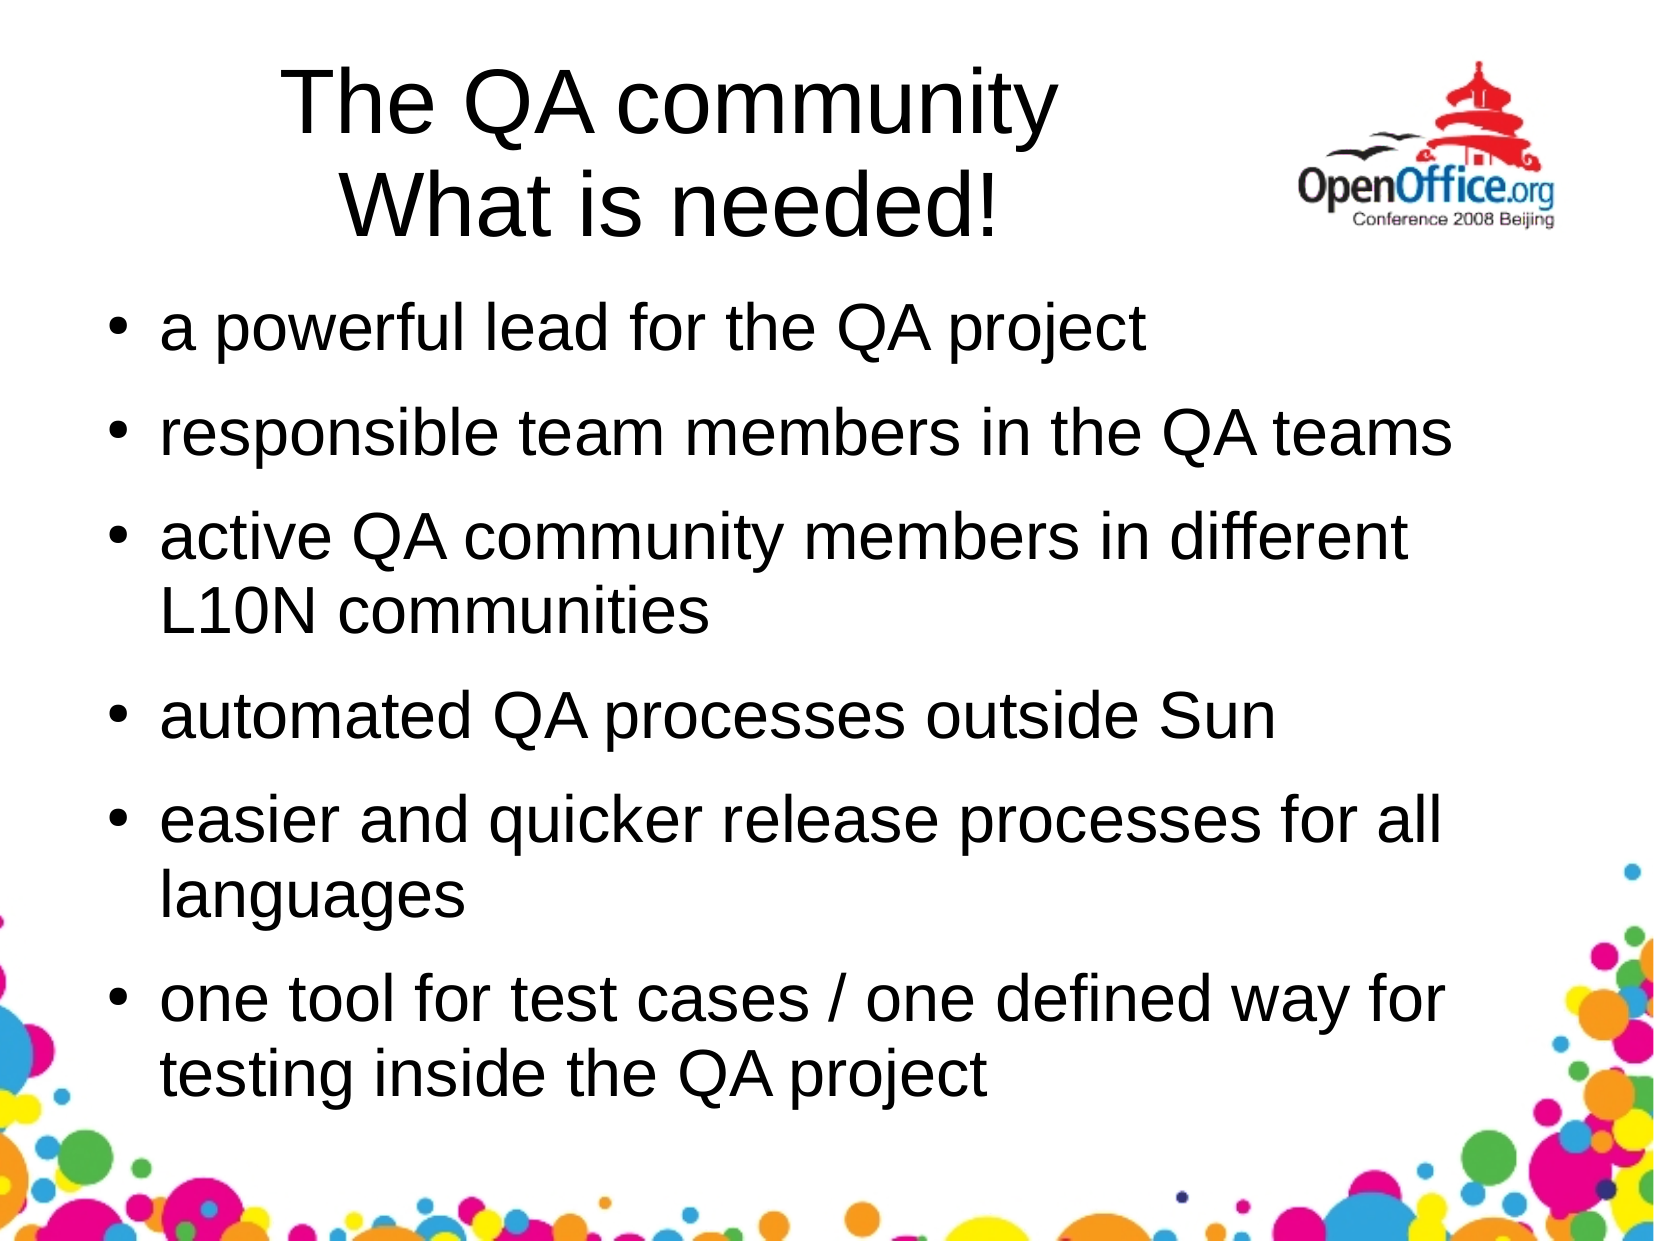

# The QA community What is needed!
a powerful lead for the QA project
responsible team members in the QA teams
active QA community members in different L10N communities
automated QA processes outside Sun
easier and quicker release processes for all languages
one tool for test cases / one defined way for testing inside the QA project